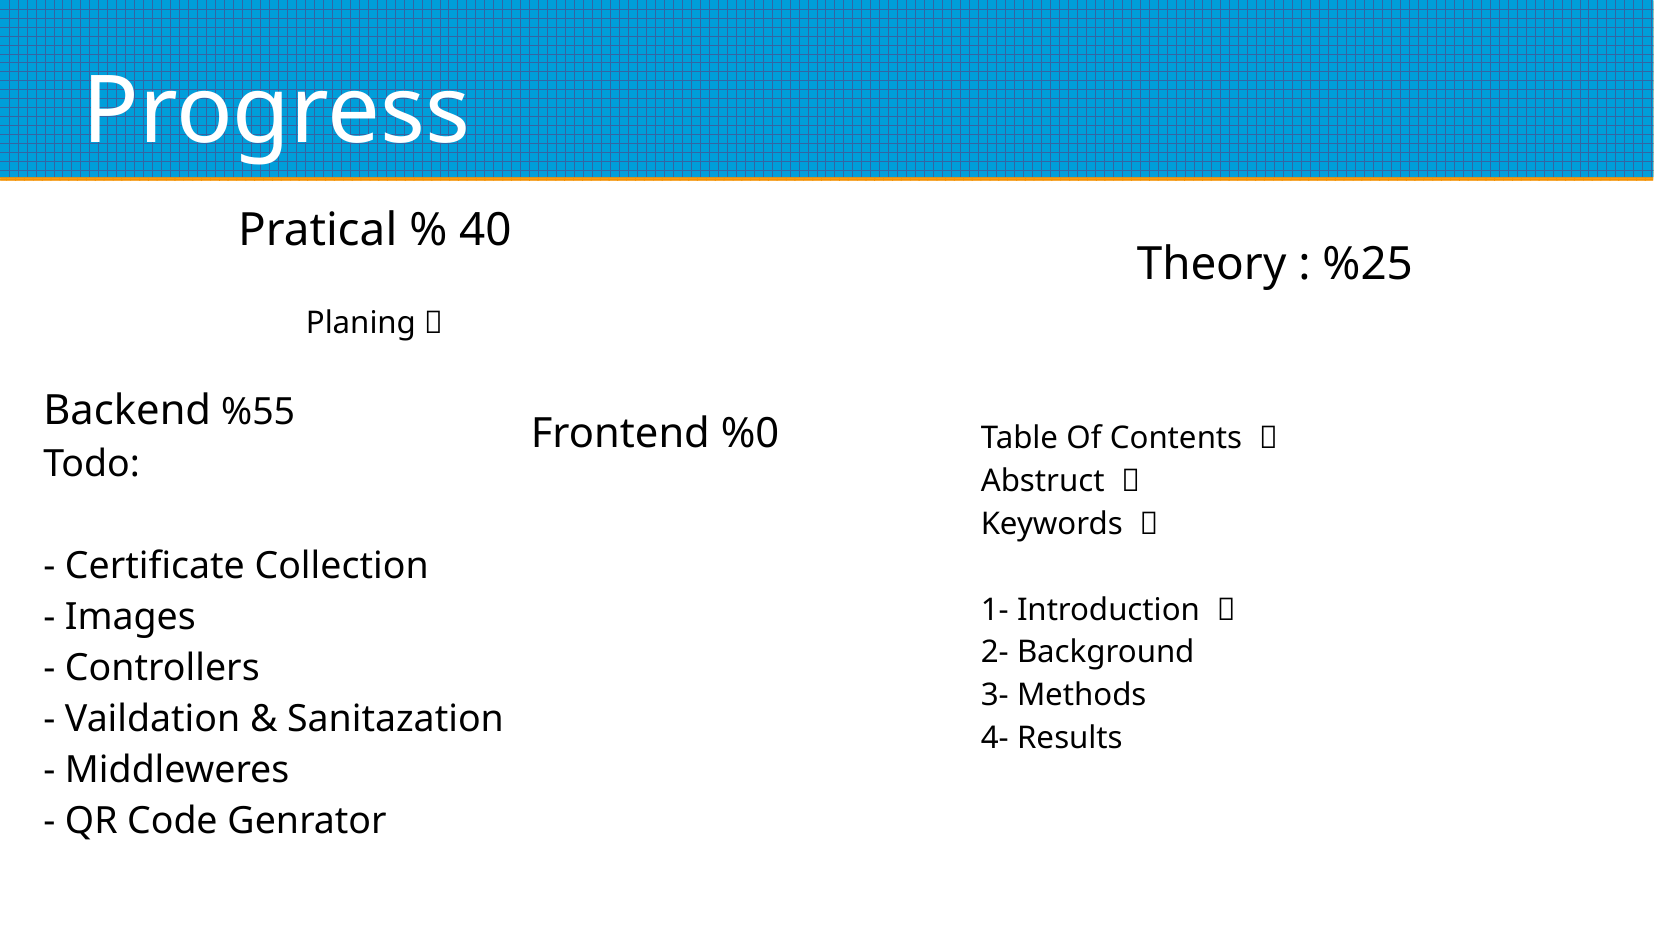

# Progress
Pratical % 40
Theory : %25
Planing ✅
Table Of Contents ✅
Abstruct ✅
Keywords ✅
1- Introduction ✅
2- Background
3- Methods
4- Results
Backend %55
Todo:
- Certificate Collection
- Images
- Controllers
- Vaildation & Sanitazation
- Middleweres
- QR Code Genrator
Frontend %0